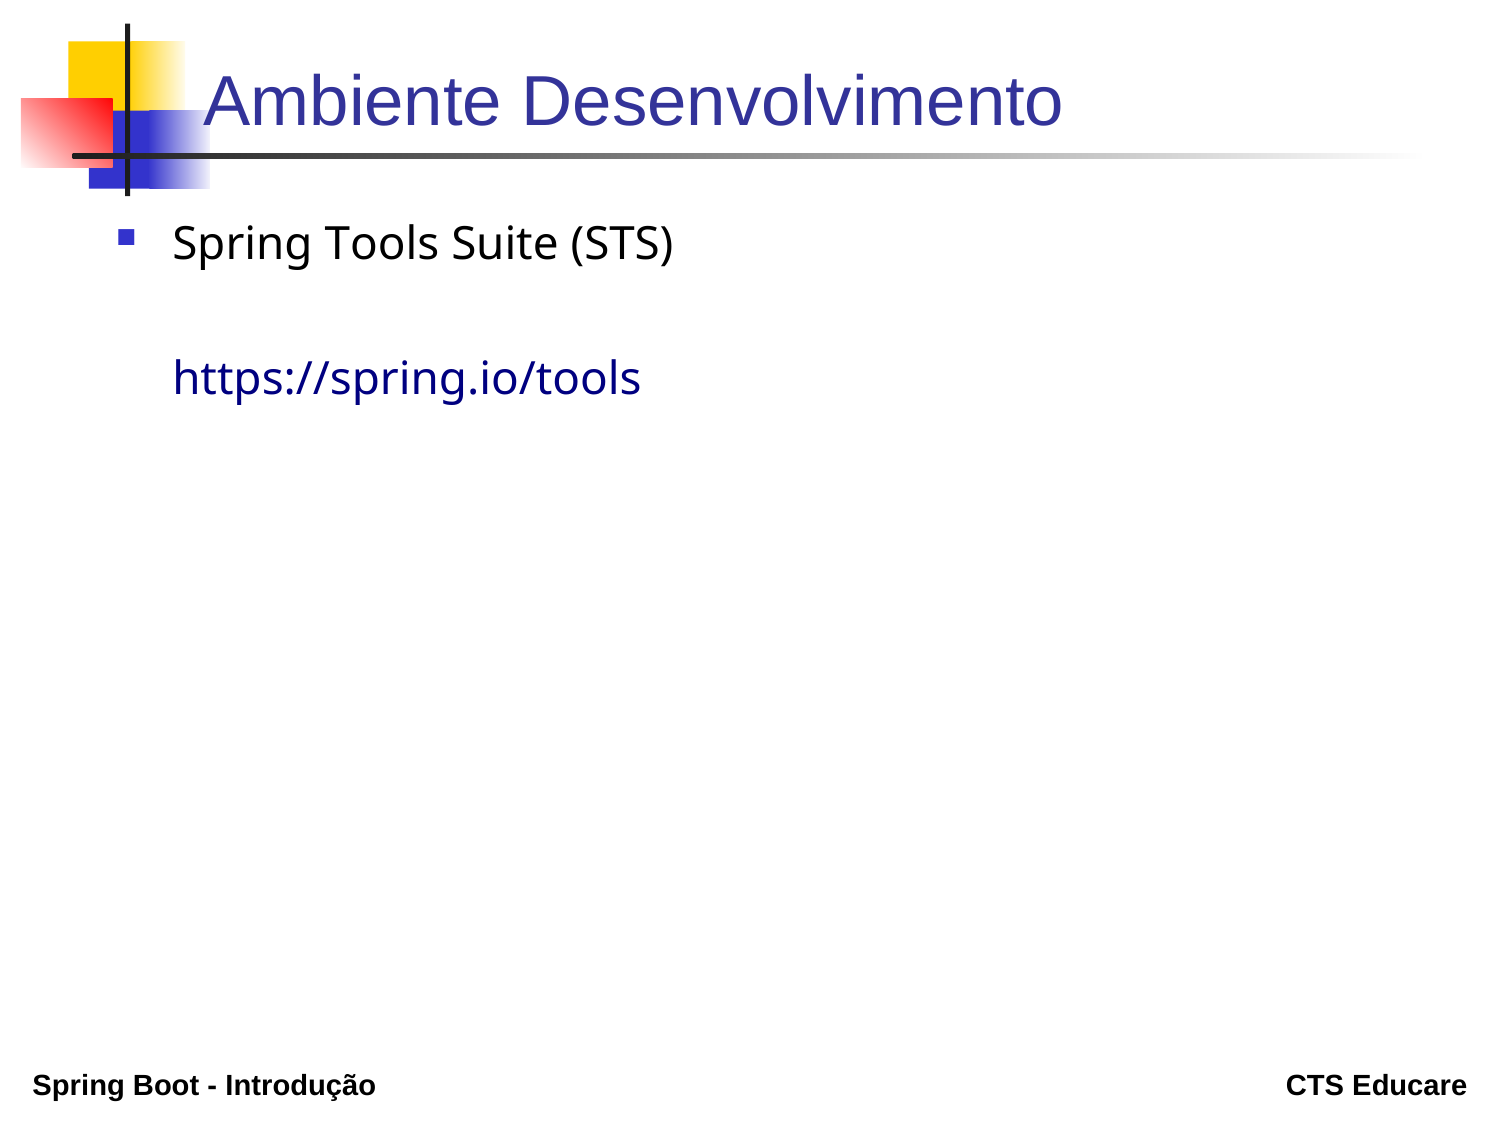

# Ambiente Desenvolvimento
Spring Tools Suite (STS)
https://spring.io/tools